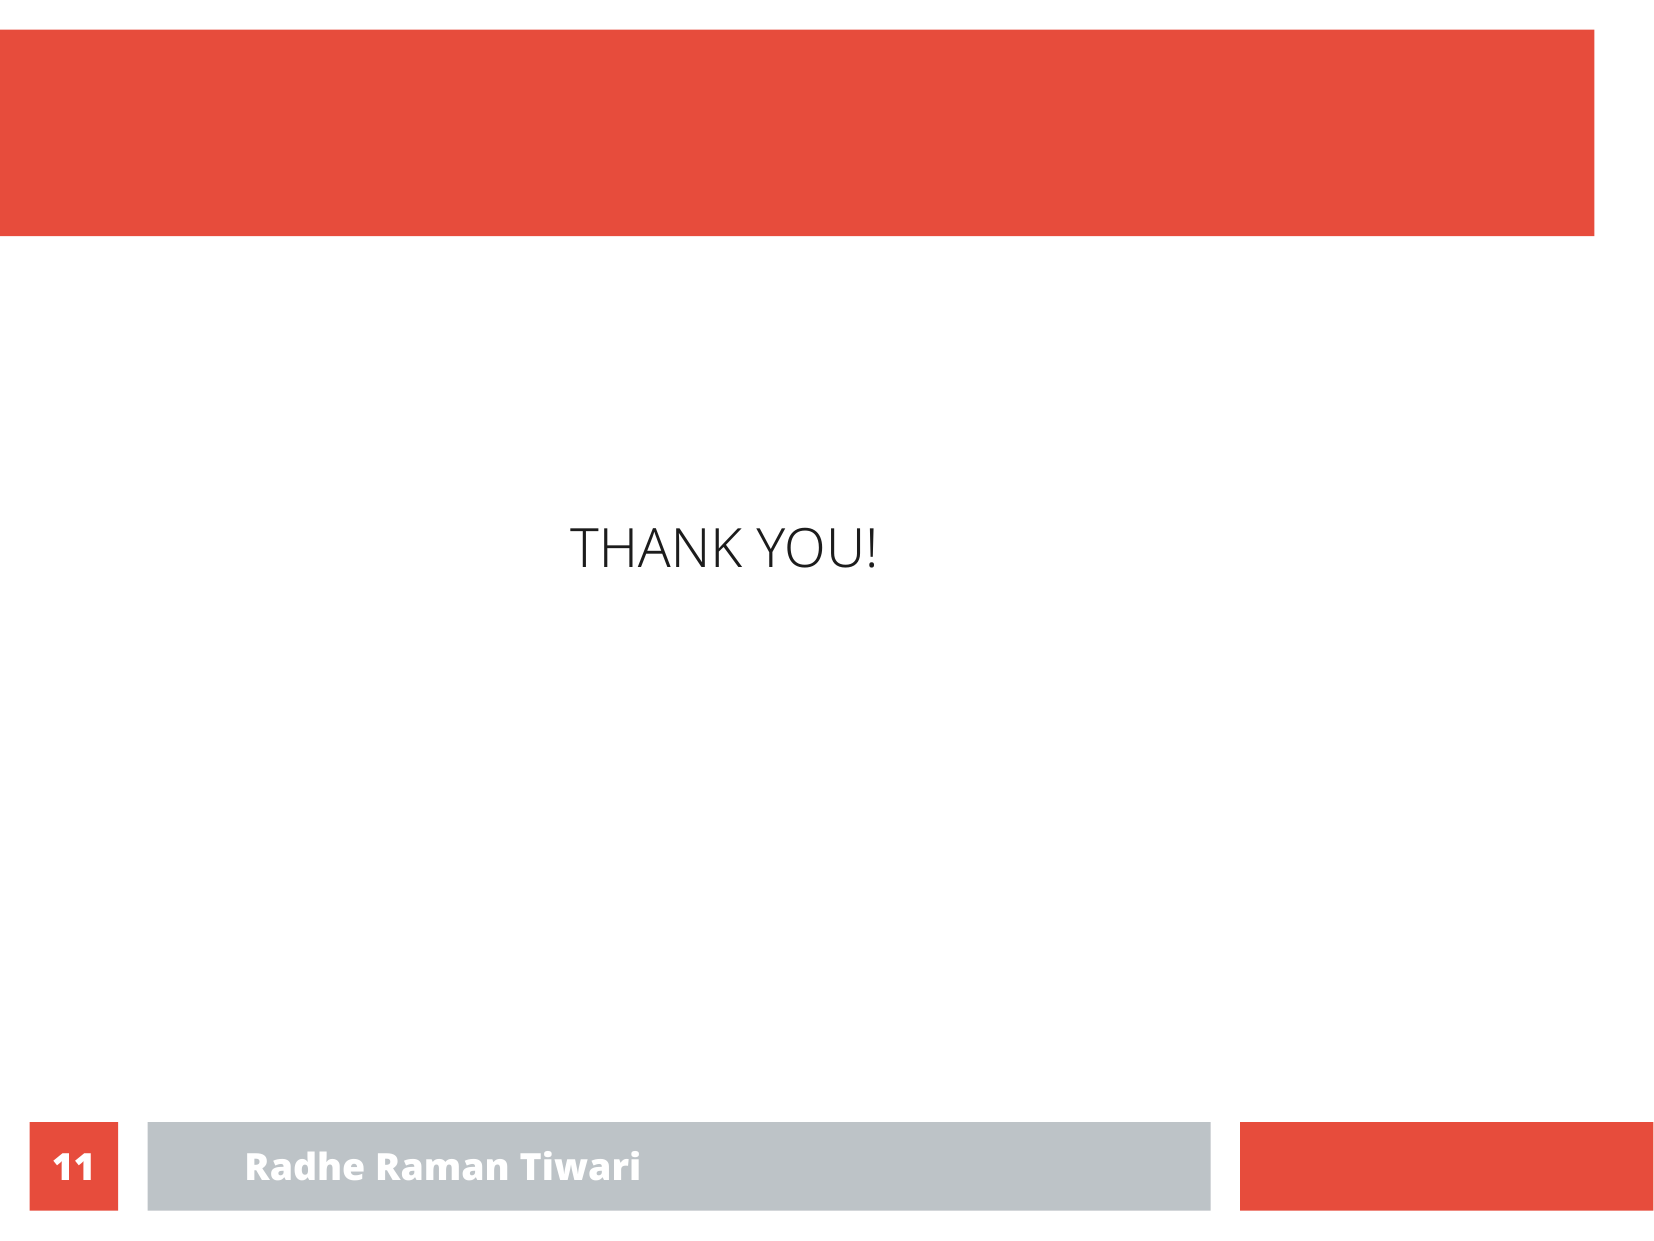

# THANK YOU!
11
Radhe Raman Tiwari